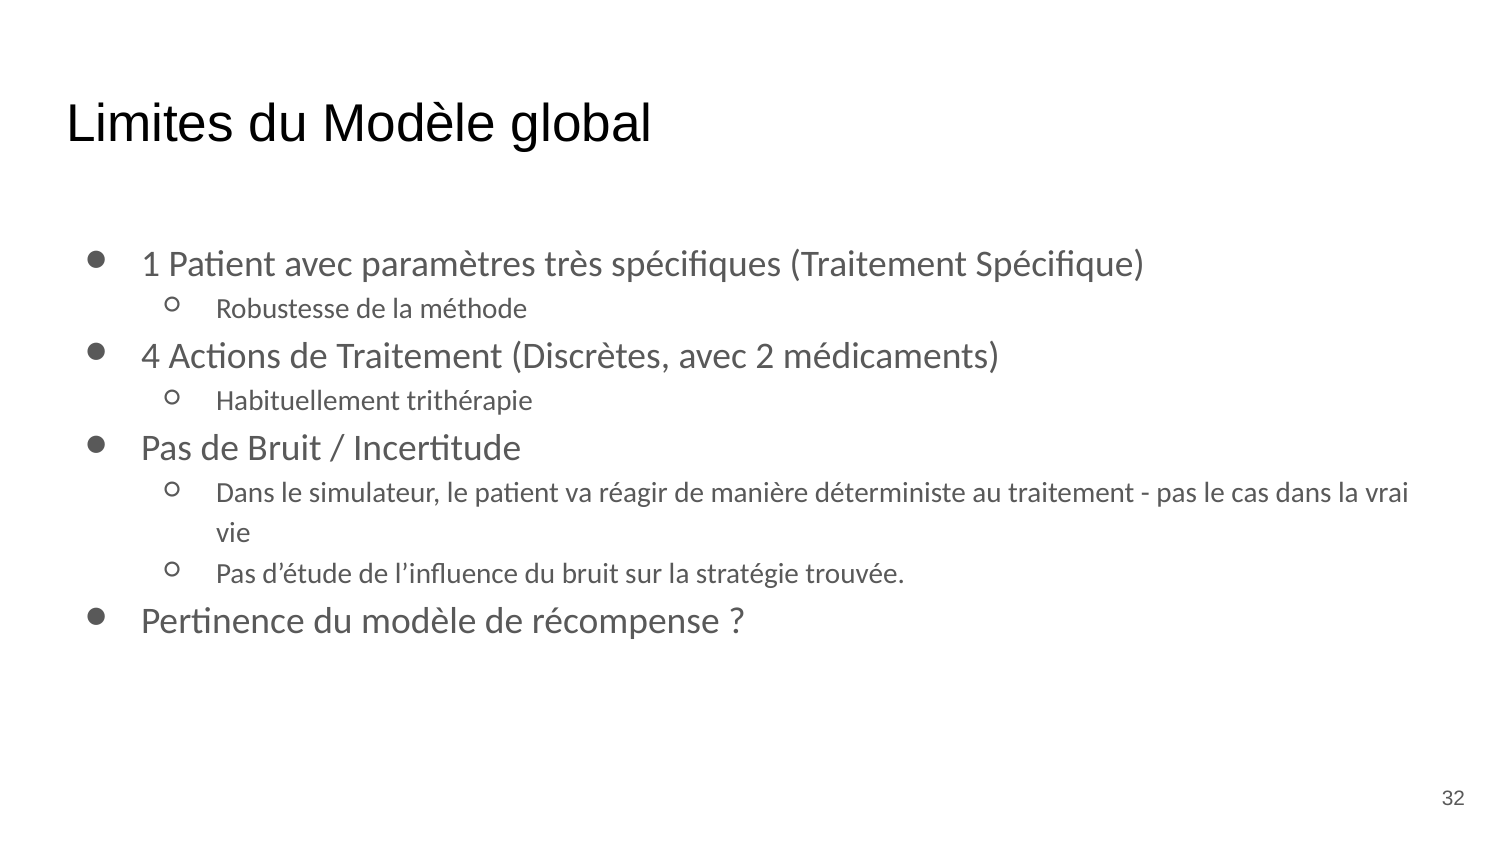

# Limites du Modèle global
1 Patient avec paramètres très spécifiques (Traitement Spécifique)
Robustesse de la méthode
4 Actions de Traitement (Discrètes, avec 2 médicaments)
Habituellement trithérapie
Pas de Bruit / Incertitude
Dans le simulateur, le patient va réagir de manière déterministe au traitement - pas le cas dans la vrai vie
Pas d’étude de l’influence du bruit sur la stratégie trouvée.
Pertinence du modèle de récompense ?